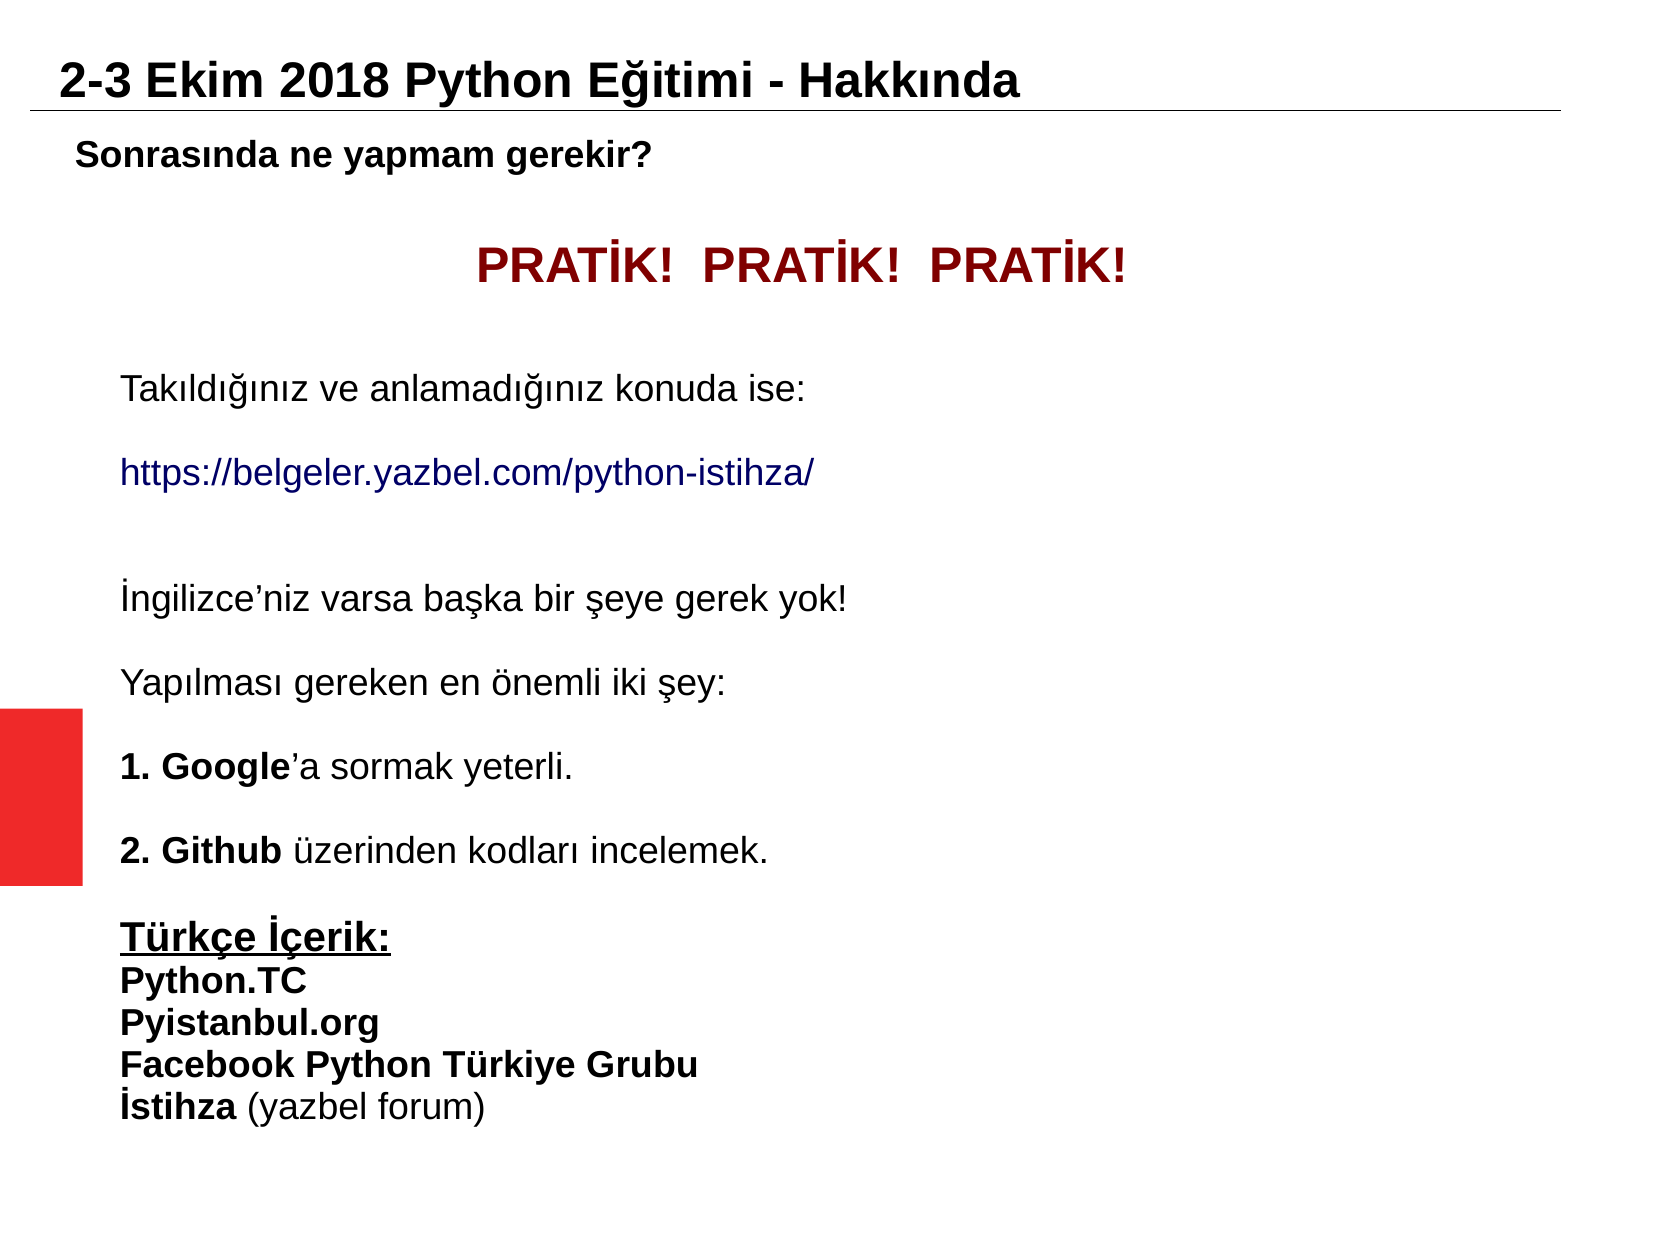

2-3 Ekim 2018 Python Eğitimi - Hakkında
Sonrasında ne yapmam gerekir?
PRATİK! PRATİK! PRATİK!
Takıldığınız ve anlamadığınız konuda ise:
https://belgeler.yazbel.com/python-istihza/
İngilizce’niz varsa başka bir şeye gerek yok!
Yapılması gereken en önemli iki şey:
1. Google’a sormak yeterli.
2. Github üzerinden kodları incelemek.
Türkçe İçerik:
Python.TC
Pyistanbul.org
Facebook Python Türkiye Grubu
İstihza (yazbel forum)